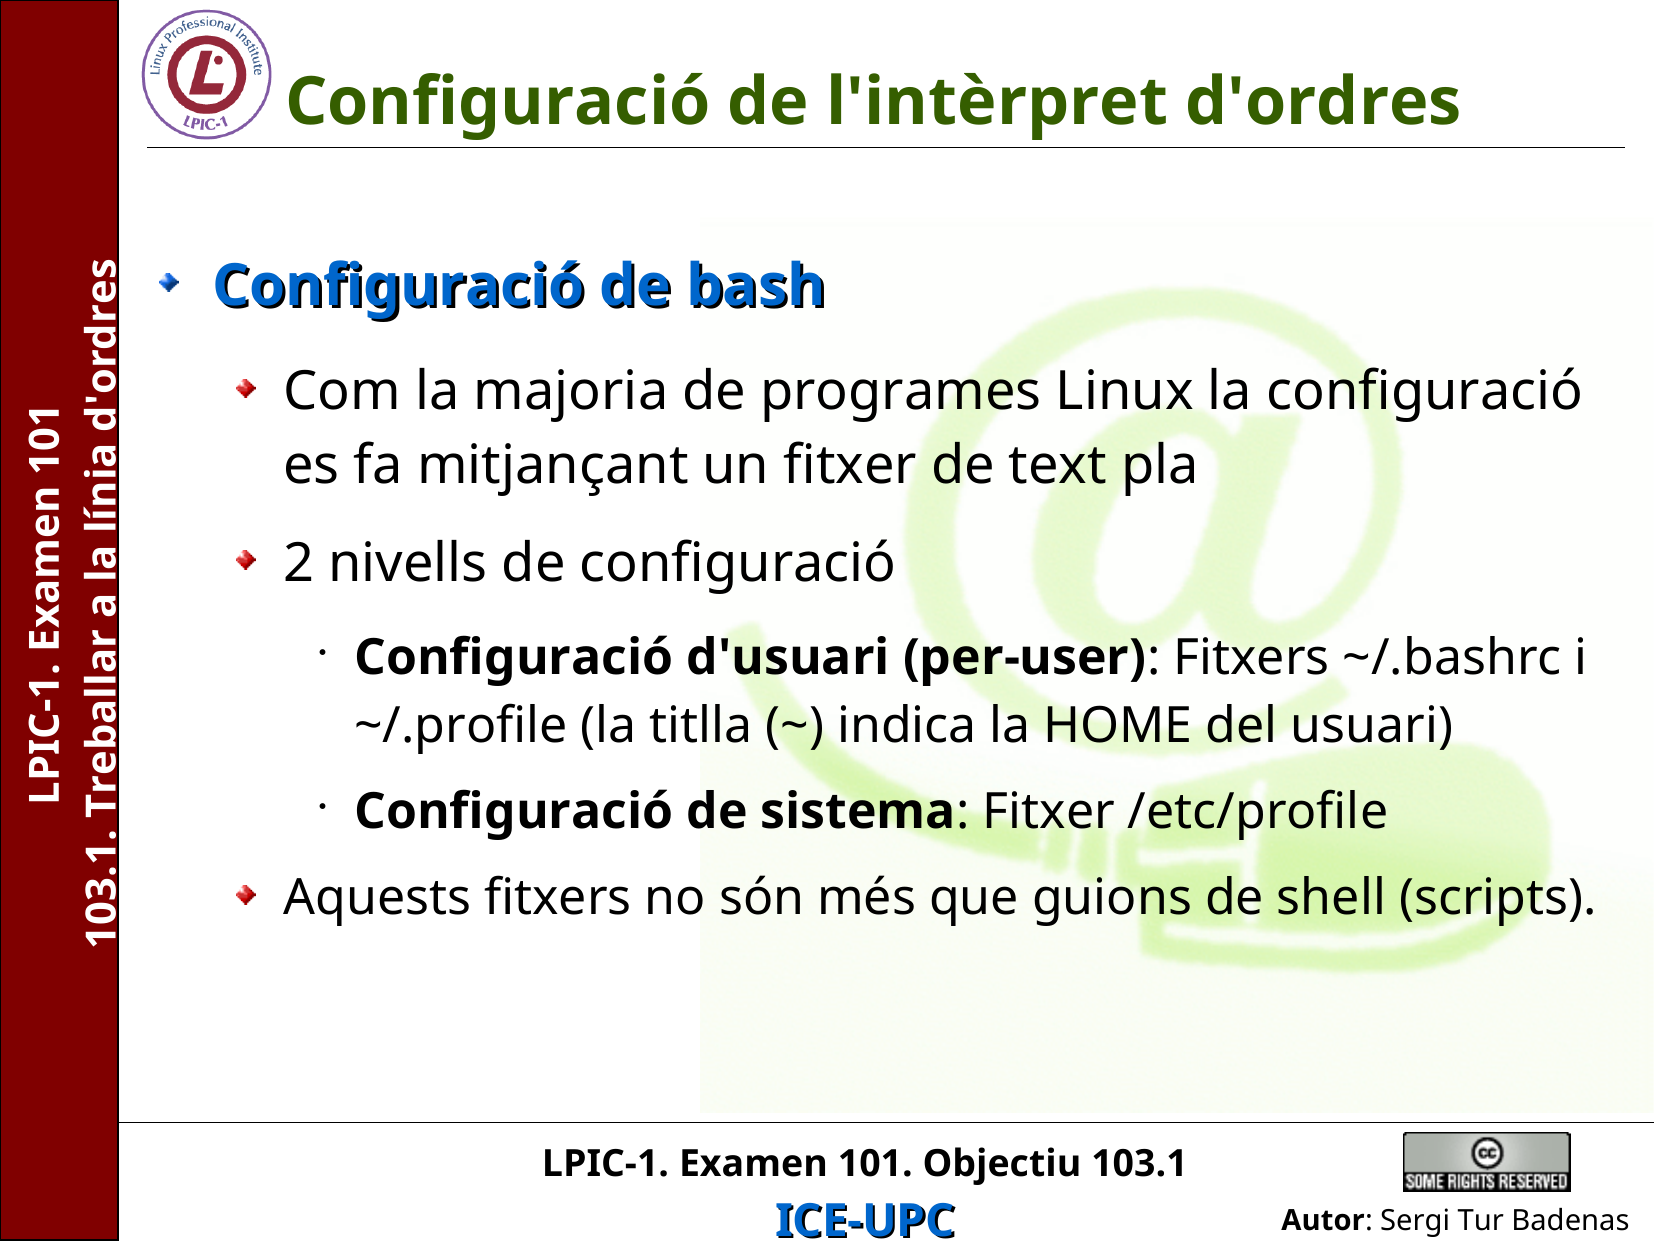

# Configuració de l'intèrpret d'ordres
Configuració de bash
Com la majoria de programes Linux la configuració es fa mitjançant un fitxer de text pla
2 nivells de configuració
Configuració d'usuari (per-user): Fitxers ~/.bashrc i ~/.profile (la titlla (~) indica la HOME del usuari)
Configuració de sistema: Fitxer /etc/profile
Aquests fitxers no són més que guions de shell (scripts).